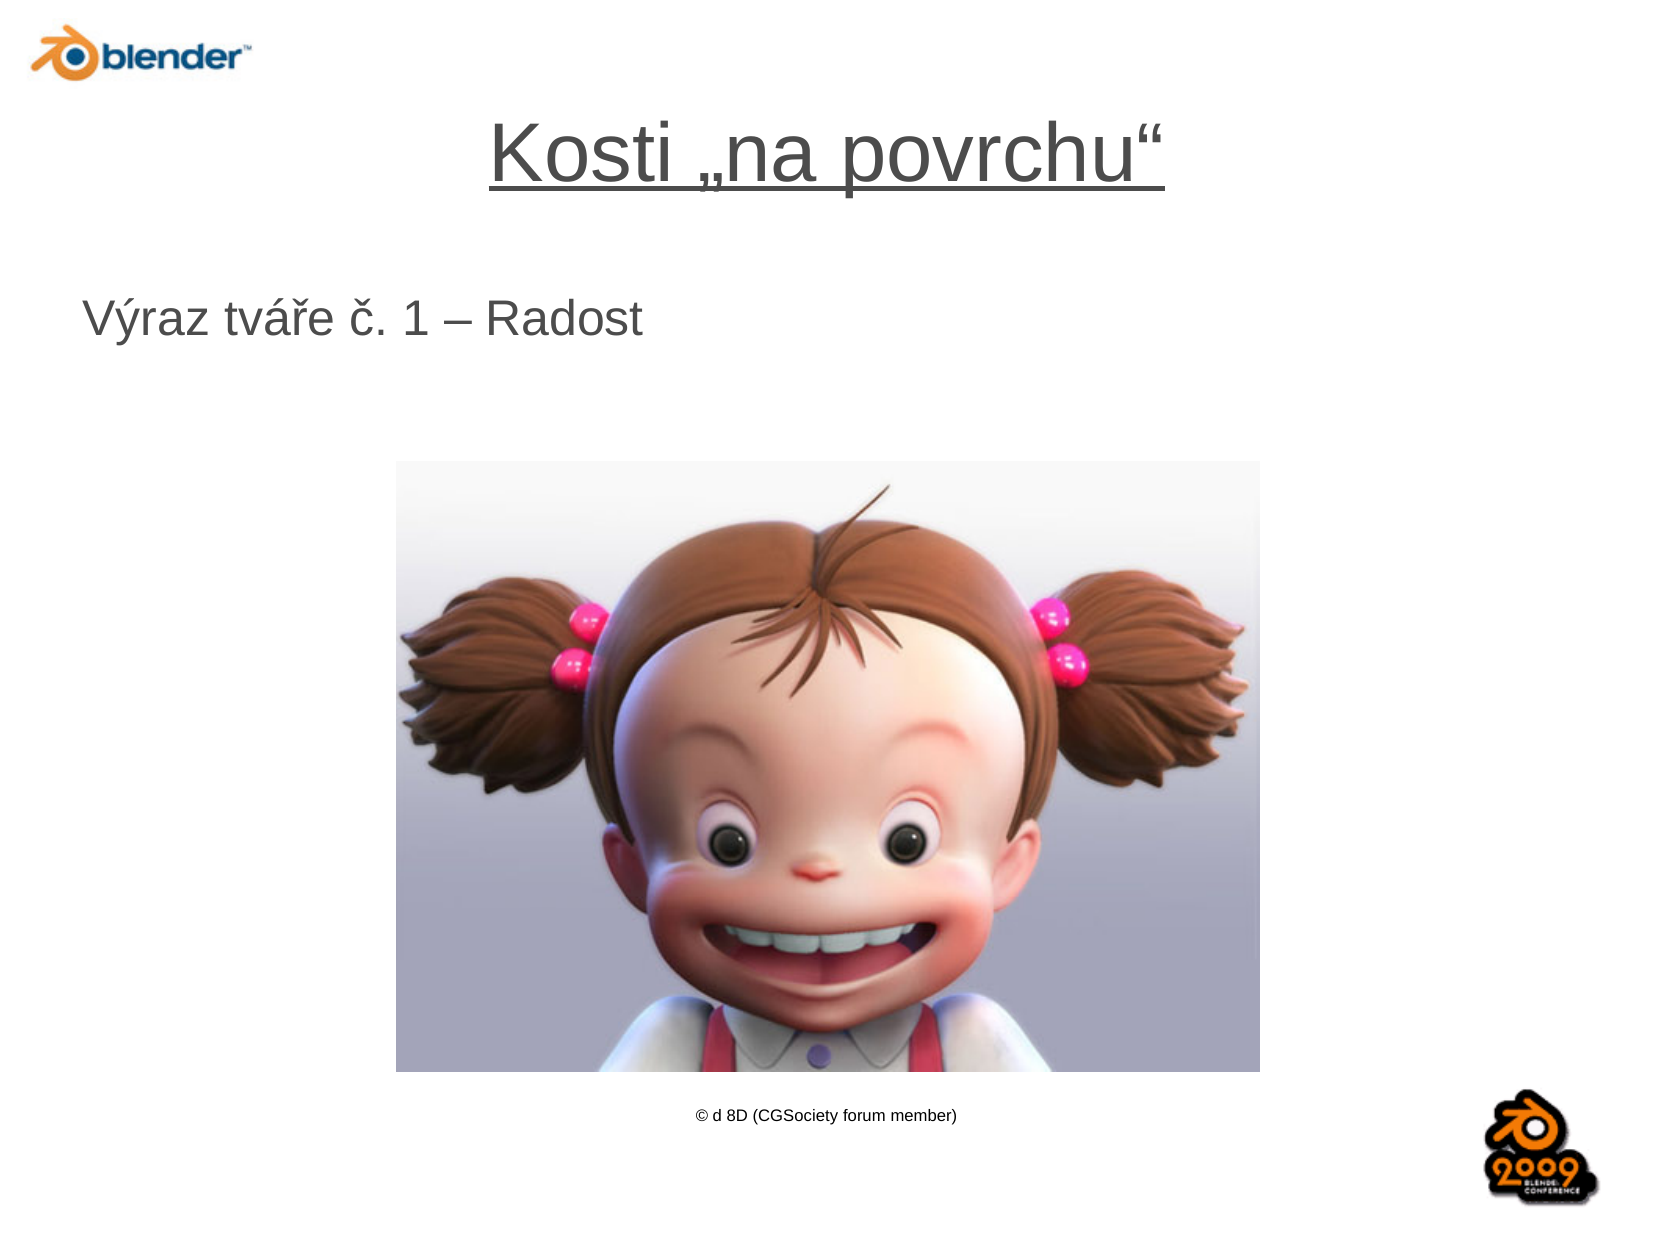

# Kosti „na povrchu“
Výraz tváře č. 1 – Radost
© d 8D (CGSociety forum member)